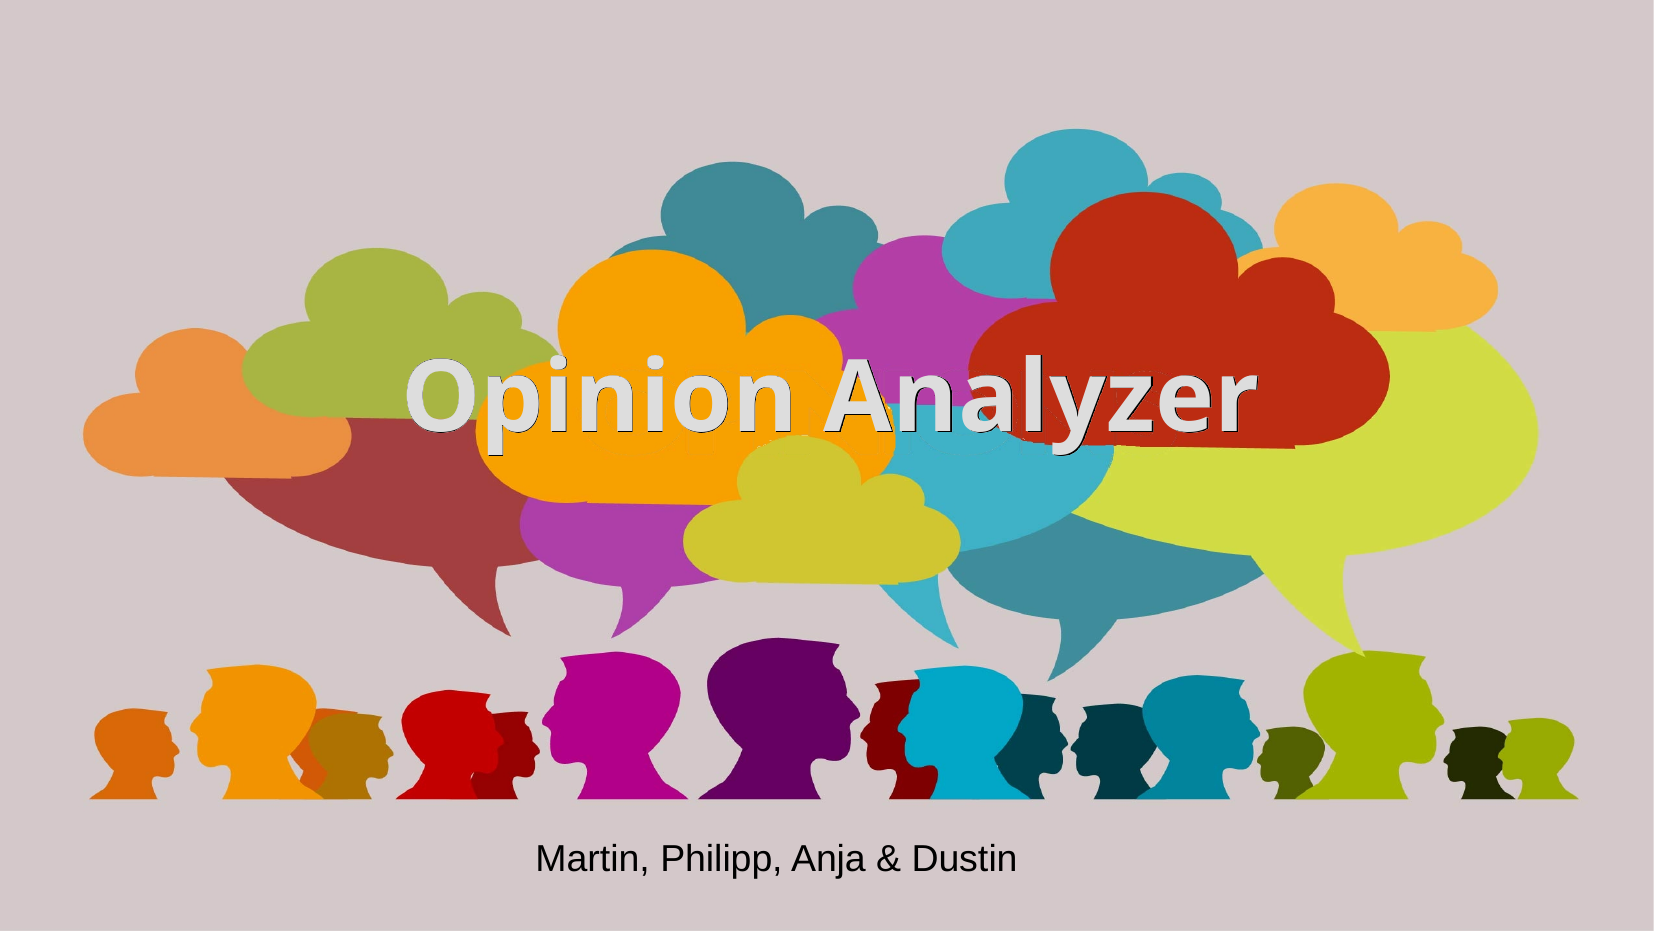

# Opinion Analyzer
 Martin, Philipp, Anja & Dustin